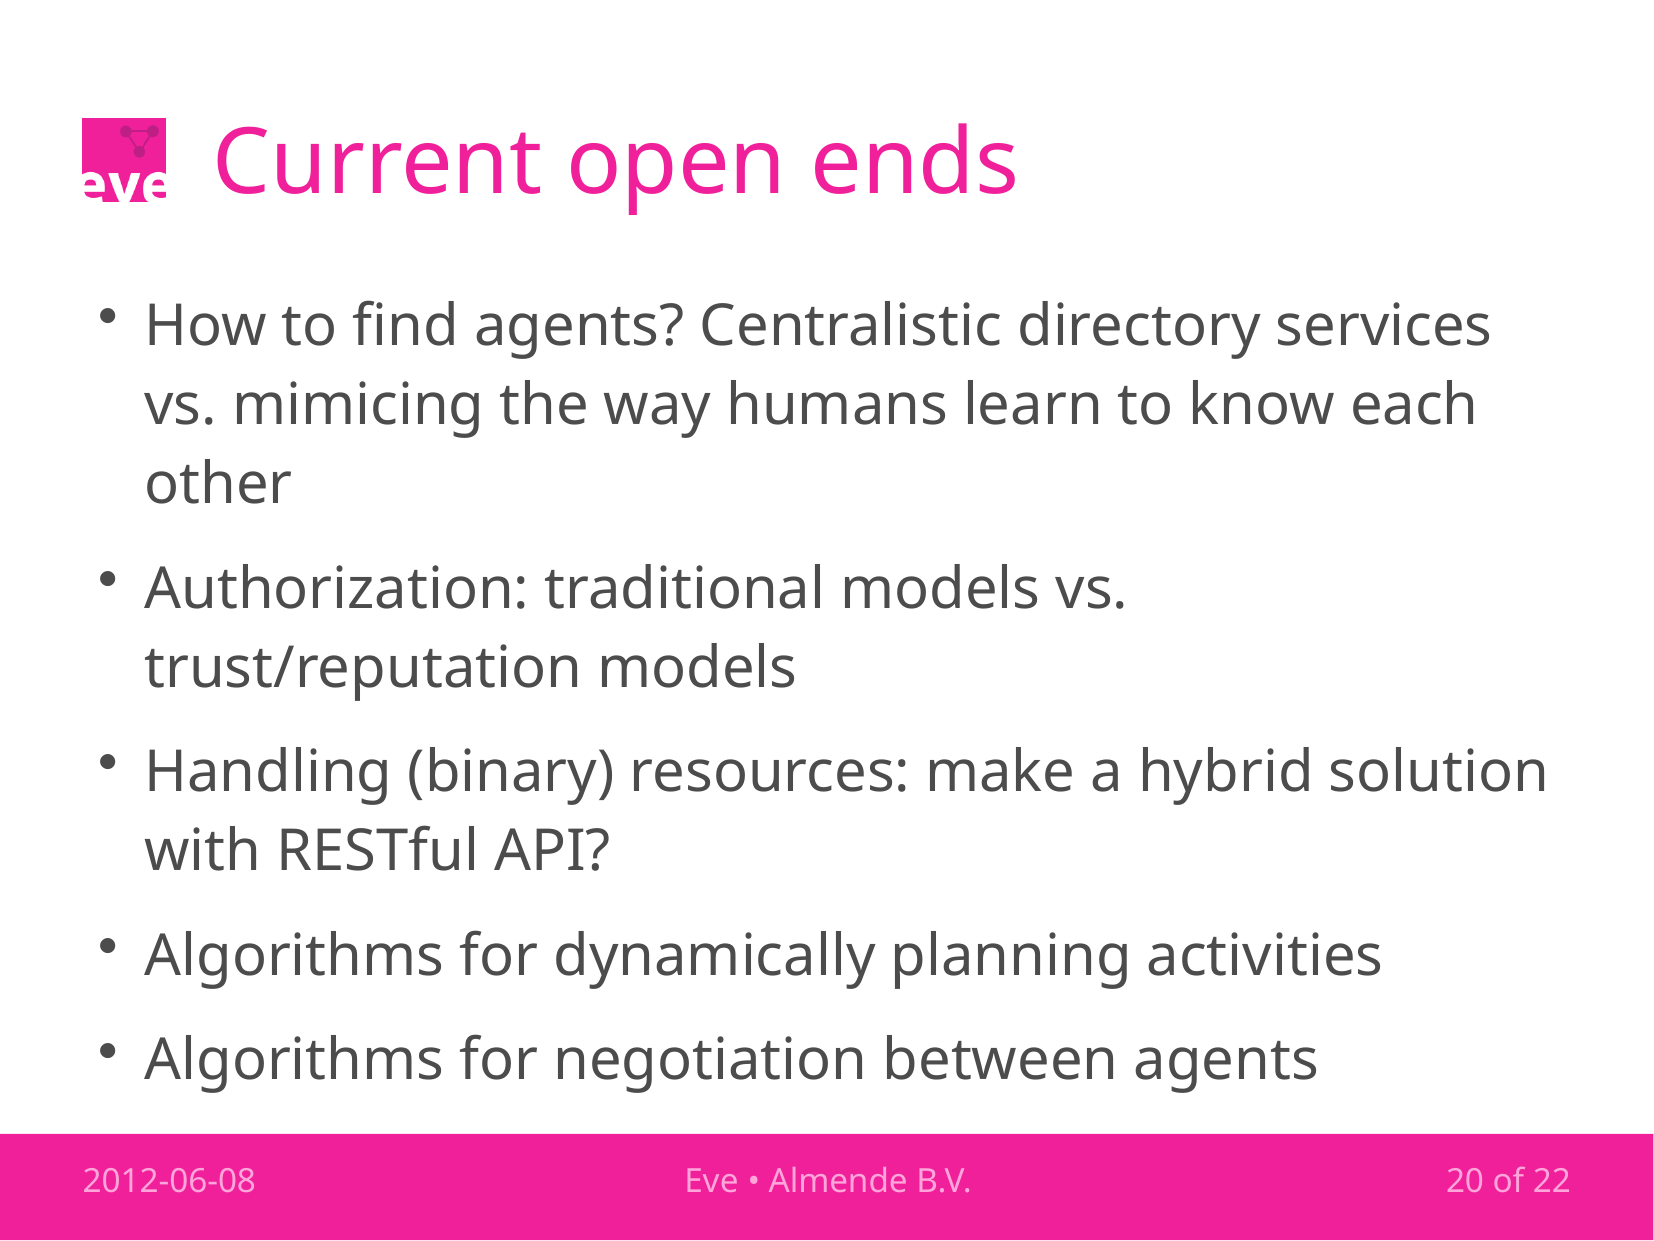

# Current open ends
How to find agents? Centralistic directory services vs. mimicing the way humans learn to know each other
Authorization: traditional models vs. trust/reputation models
Handling (binary) resources: make a hybrid solution with RESTful API?
Algorithms for dynamically planning activities
Algorithms for negotiation between agents
2012-06-08
20